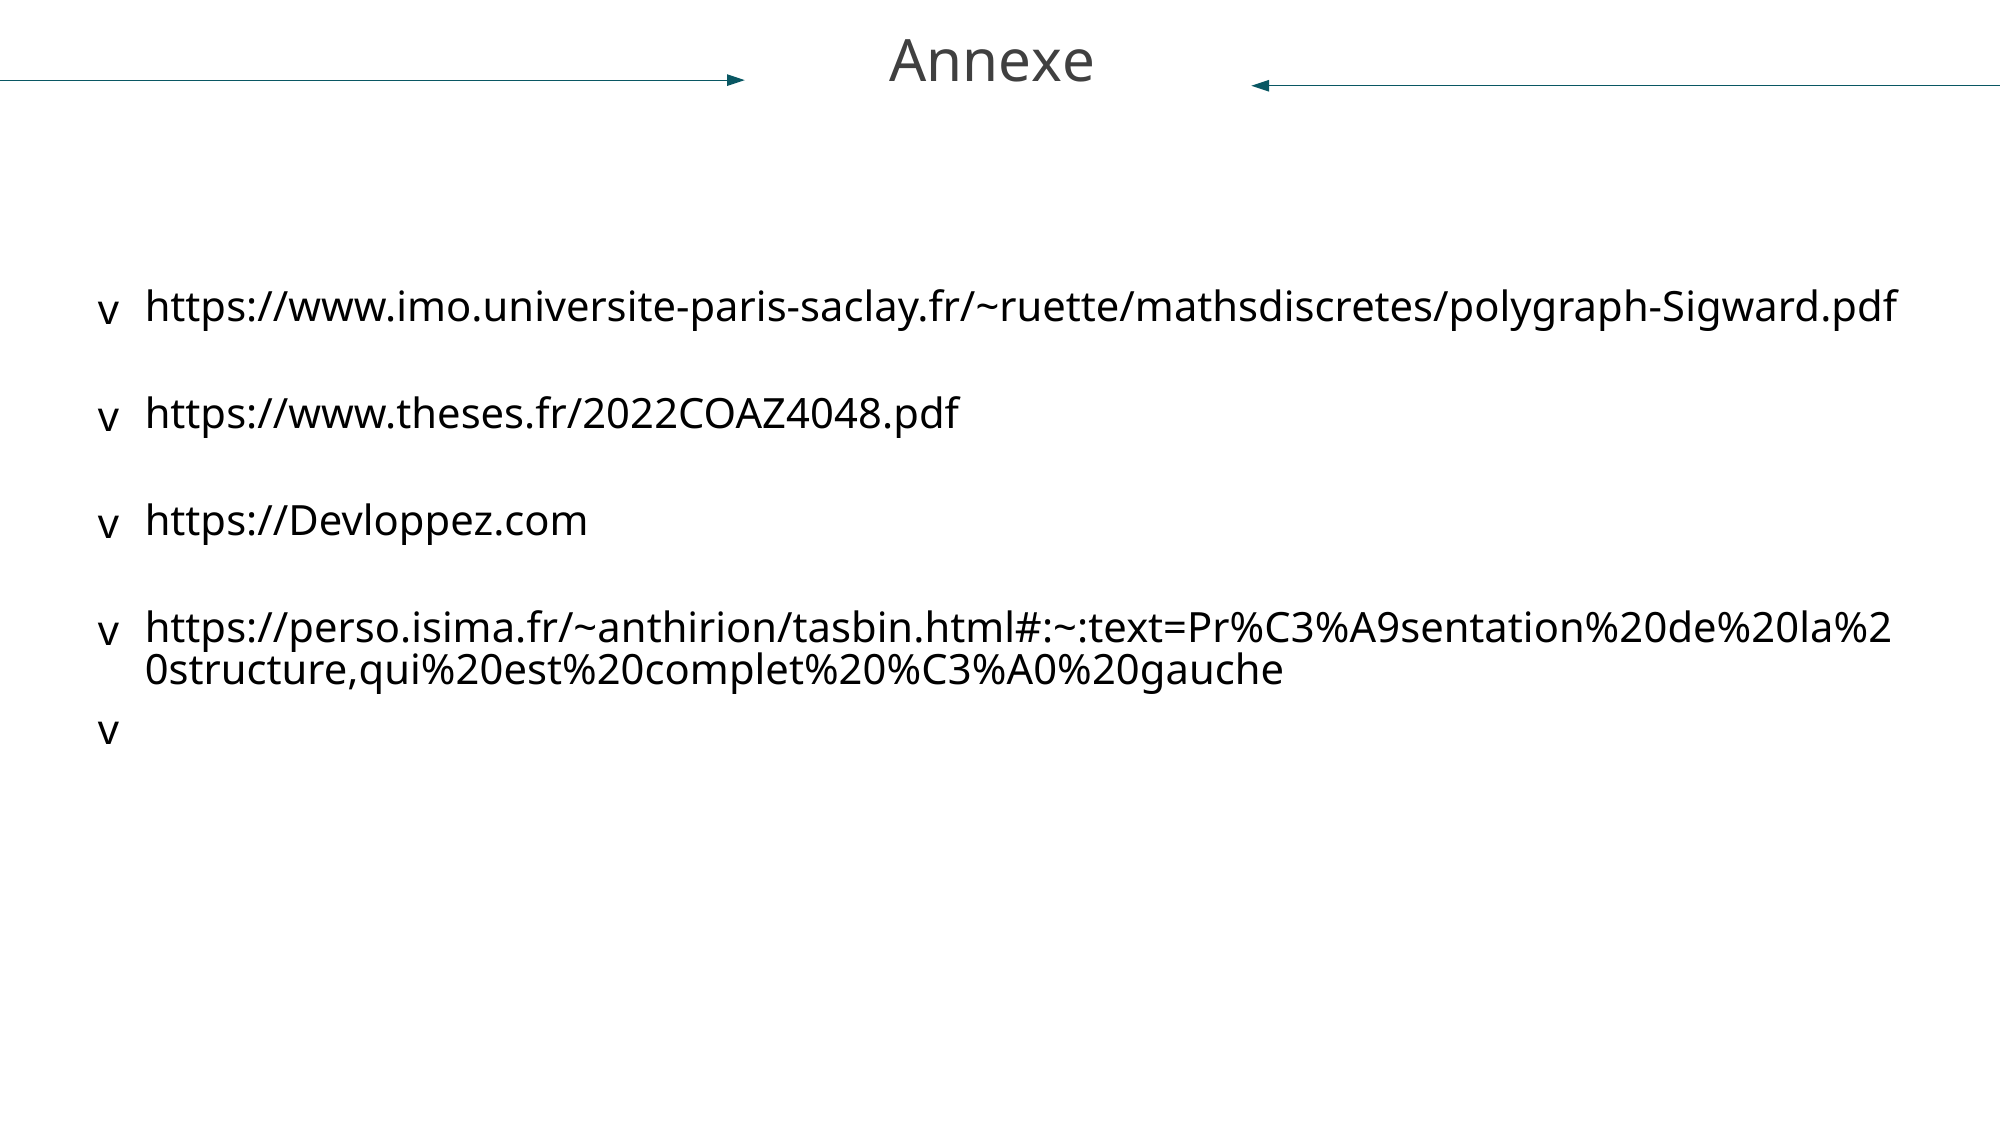

Annexe
# Analyse du projet : diapositive11
https://www.imo.universite-paris-saclay.fr/~ruette/mathsdiscretes/polygraph-Sigward.pdf
https://www.theses.fr/2022COAZ4048.pdf
https://Devloppez.com
https://perso.isima.fr/~anthirion/tasbin.html#:~:text=Pr%C3%A9sentation%20de%20la%20structure,qui%20est%20complet%20%C3%A0%20gauche